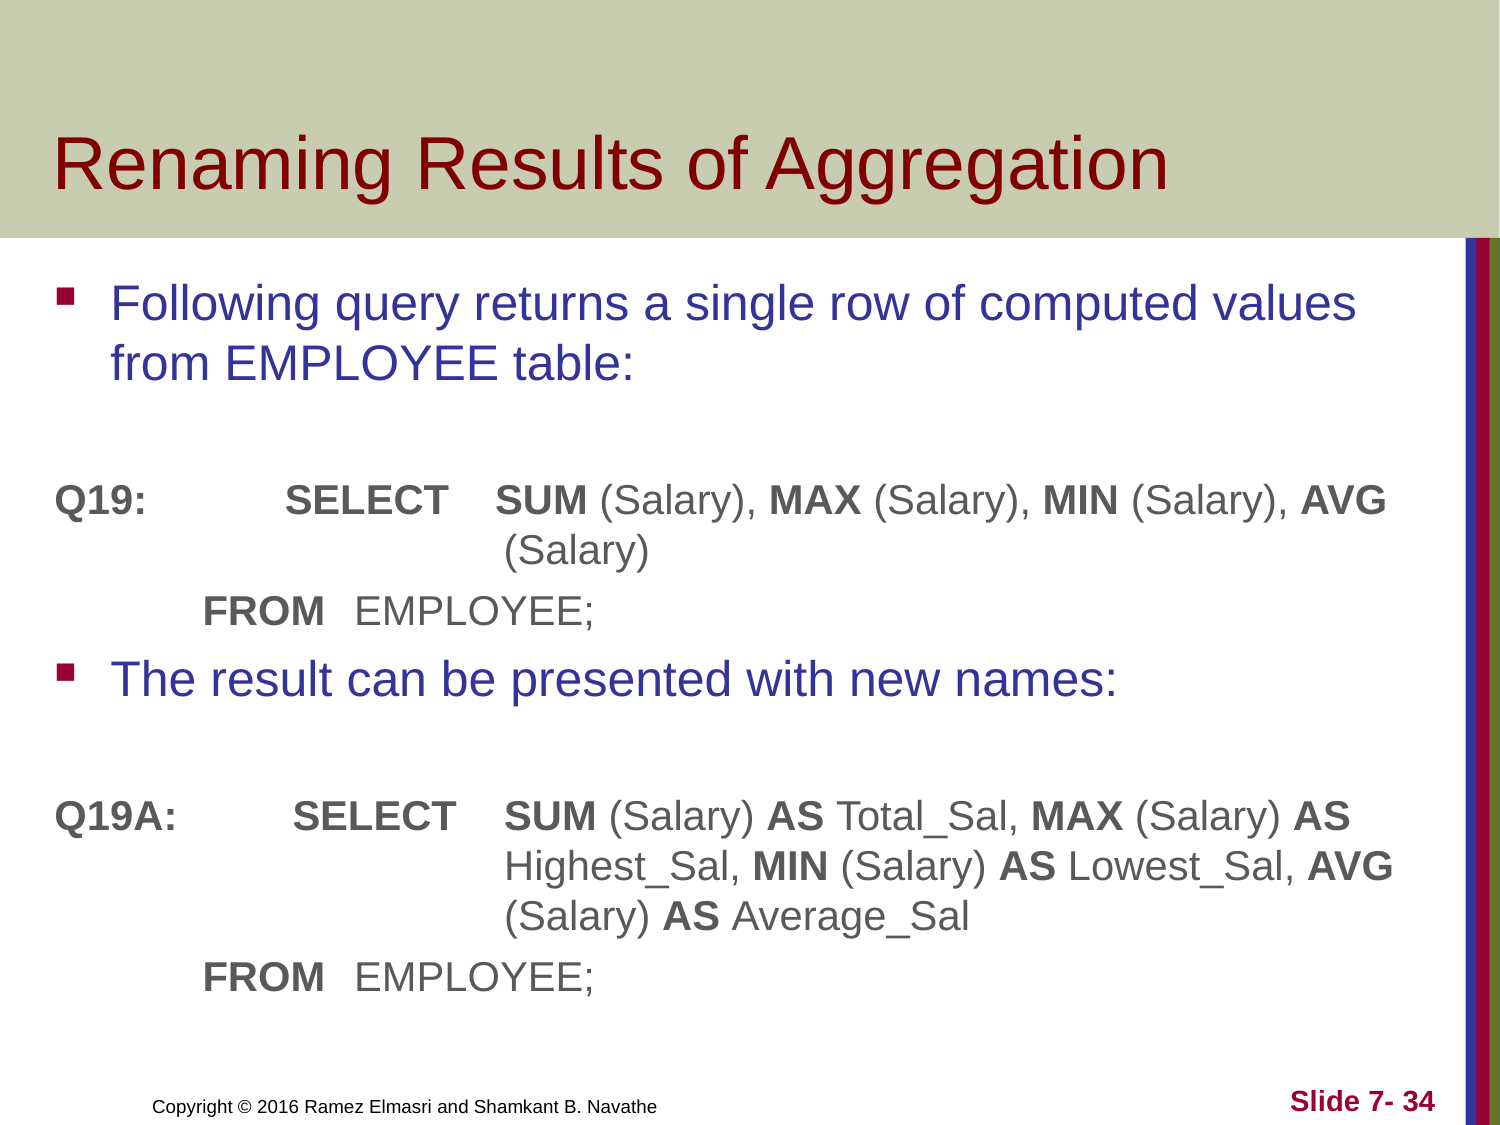

# Renaming Results of Aggregation
Following query returns a single row of computed values from EMPLOYEE table:
Q19:	 SELECT SUM (Salary), MAX (Salary), MIN (Salary), AVG 		 (Salary)
	 FROM	EMPLOYEE;
The result can be presented with new names:
Q19A: SELECT	SUM (Salary) AS Total_Sal, MAX (Salary) AS 			Highest_Sal, MIN (Salary) AS Lowest_Sal, AVG 			(Salary) AS Average_Sal
	 FROM	EMPLOYEE;
Slide 7-